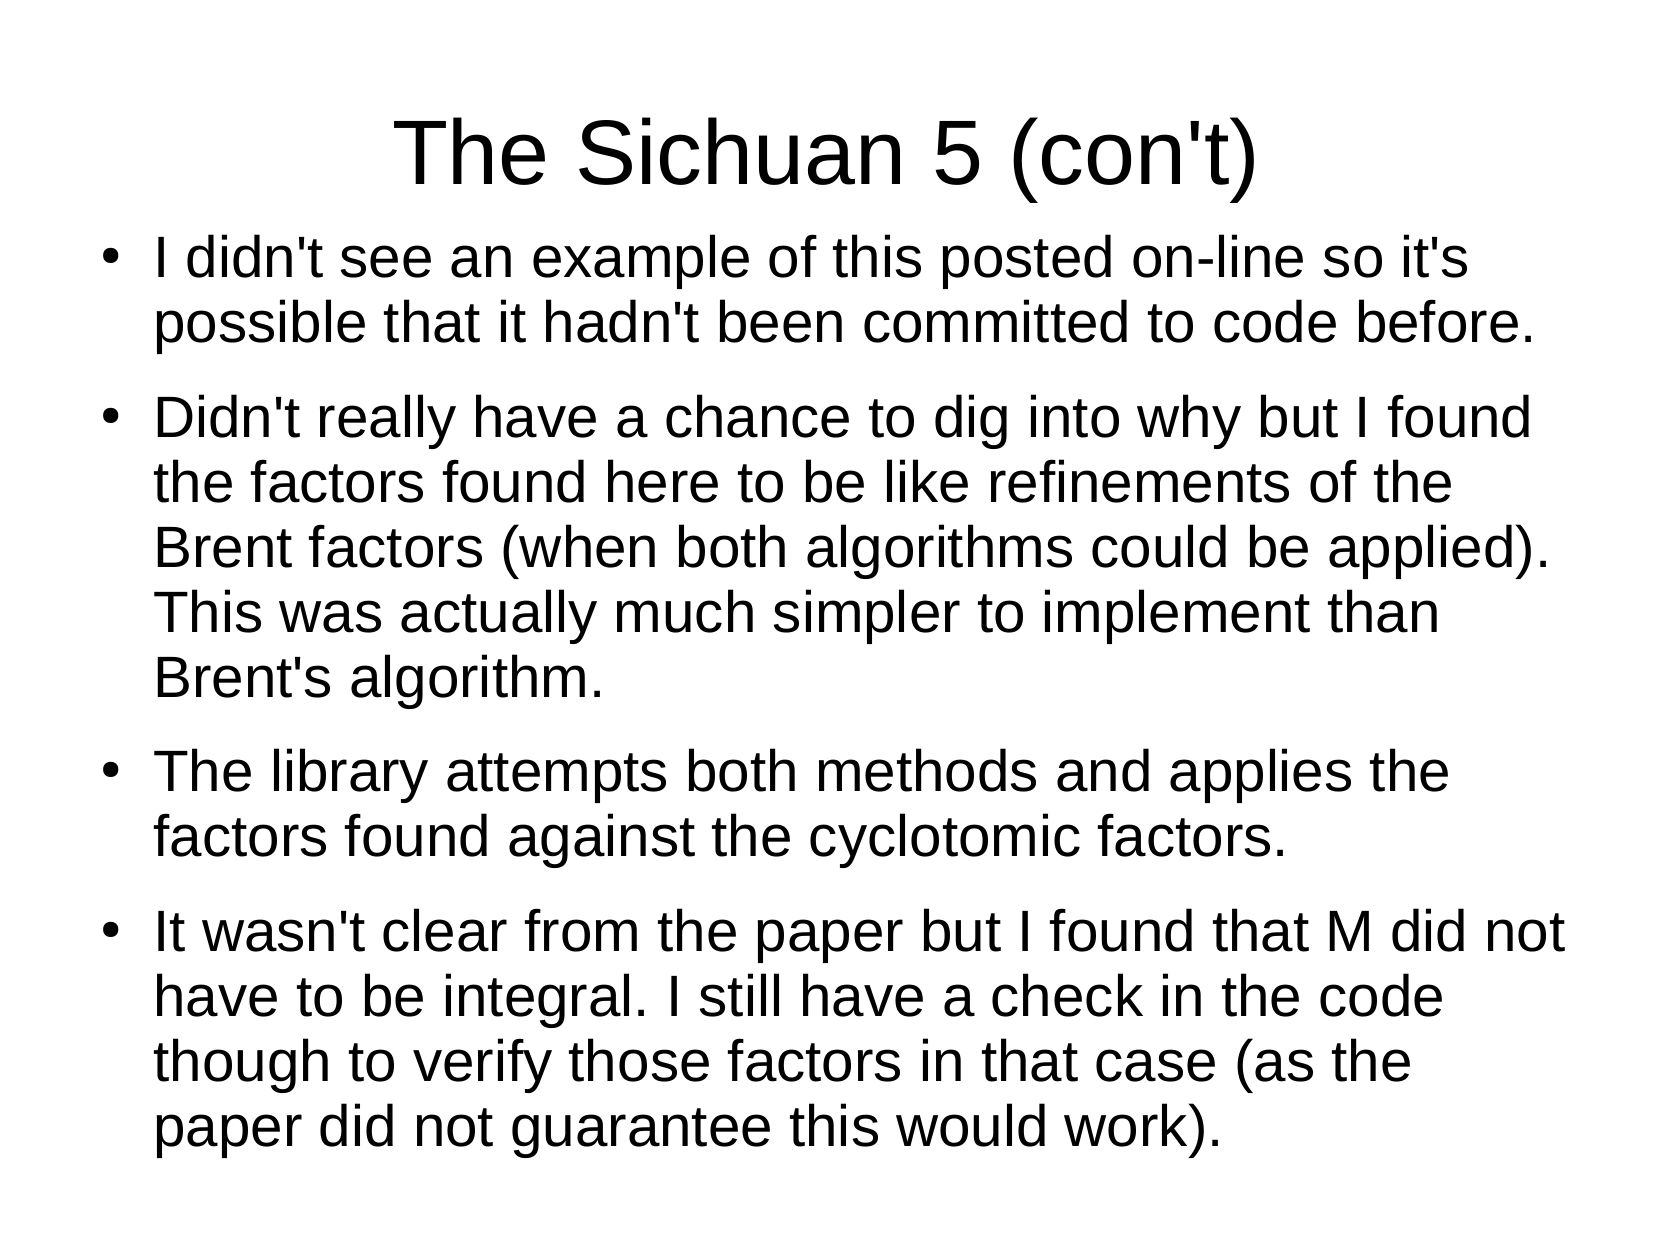

# The Sichuan 5 (con't)
I didn't see an example of this posted on-line so it's possible that it hadn't been committed to code before.
Didn't really have a chance to dig into why but I found the factors found here to be like refinements of the Brent factors (when both algorithms could be applied). This was actually much simpler to implement than Brent's algorithm.
The library attempts both methods and applies the factors found against the cyclotomic factors.
It wasn't clear from the paper but I found that M did not have to be integral. I still have a check in the code though to verify those factors in that case (as the paper did not guarantee this would work).